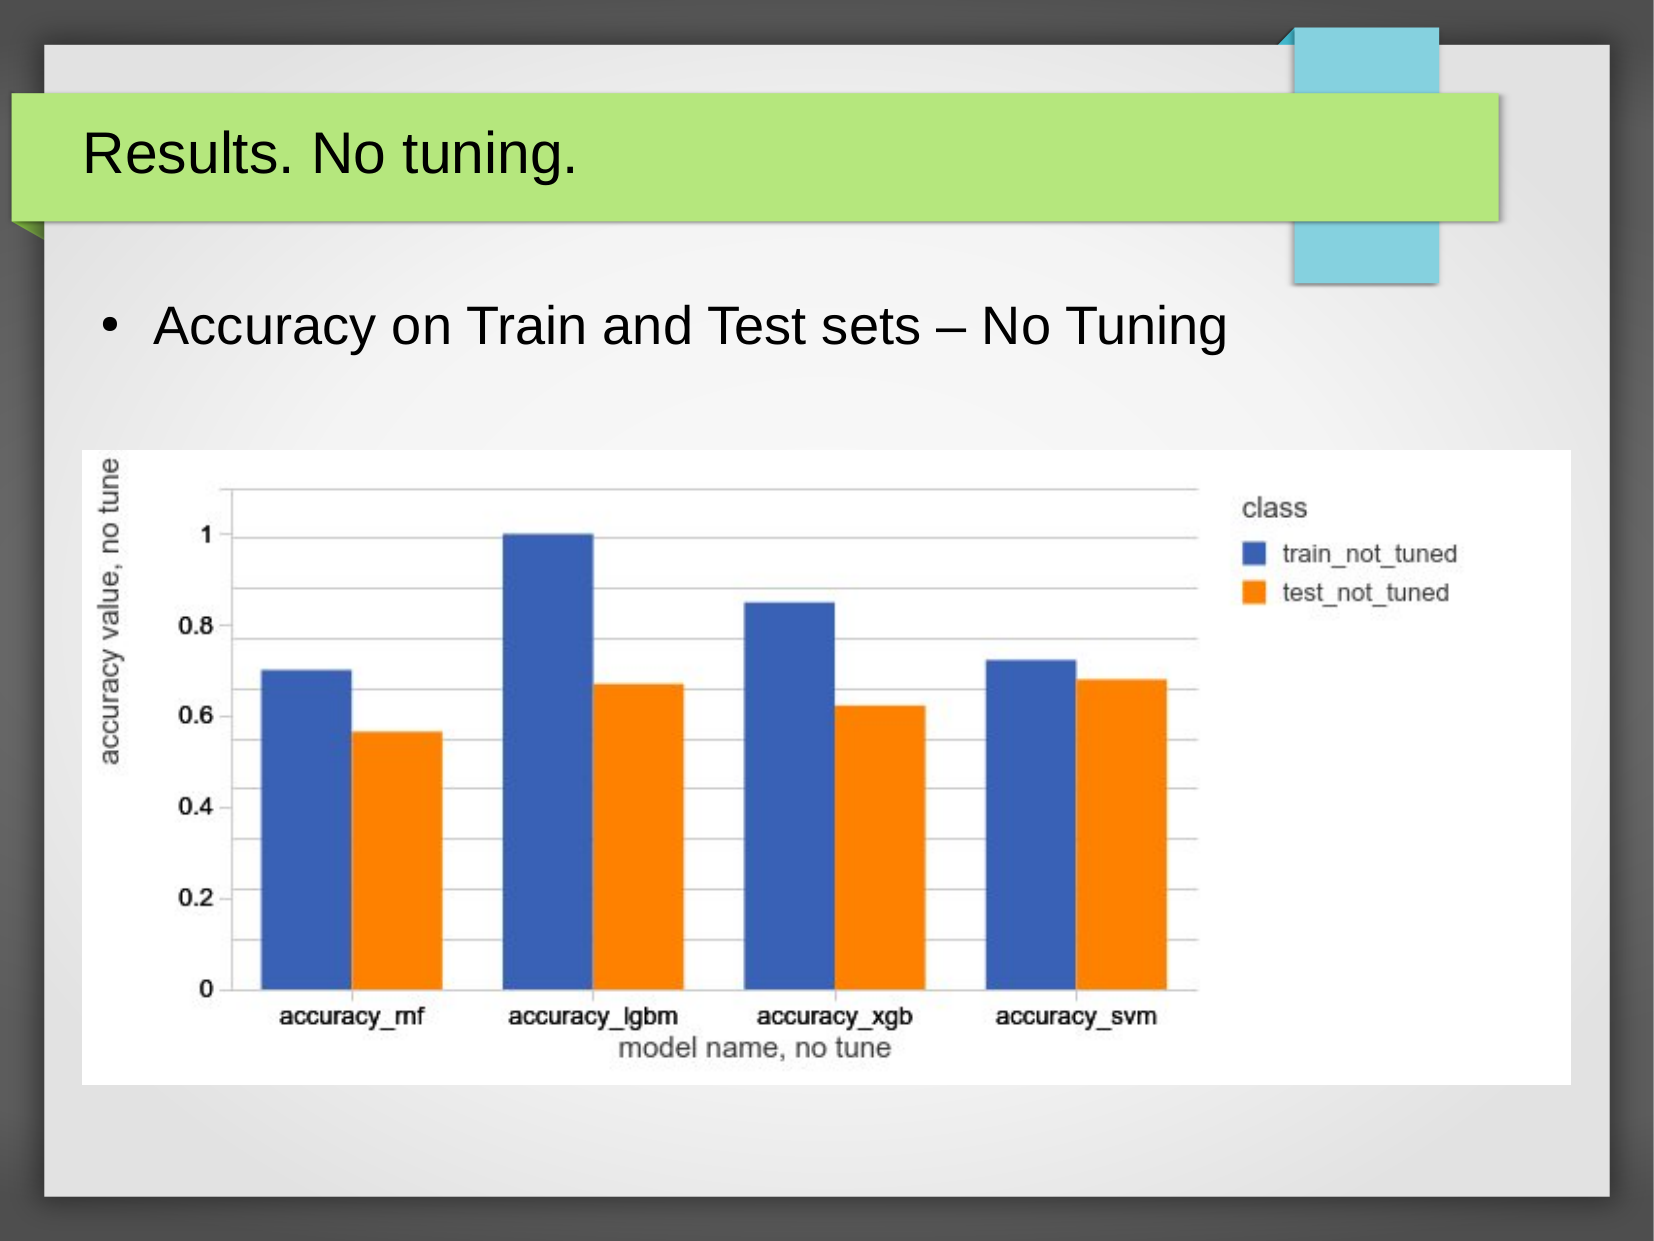

# Results. No tuning.
Accuracy on Train and Test sets – No Tuning